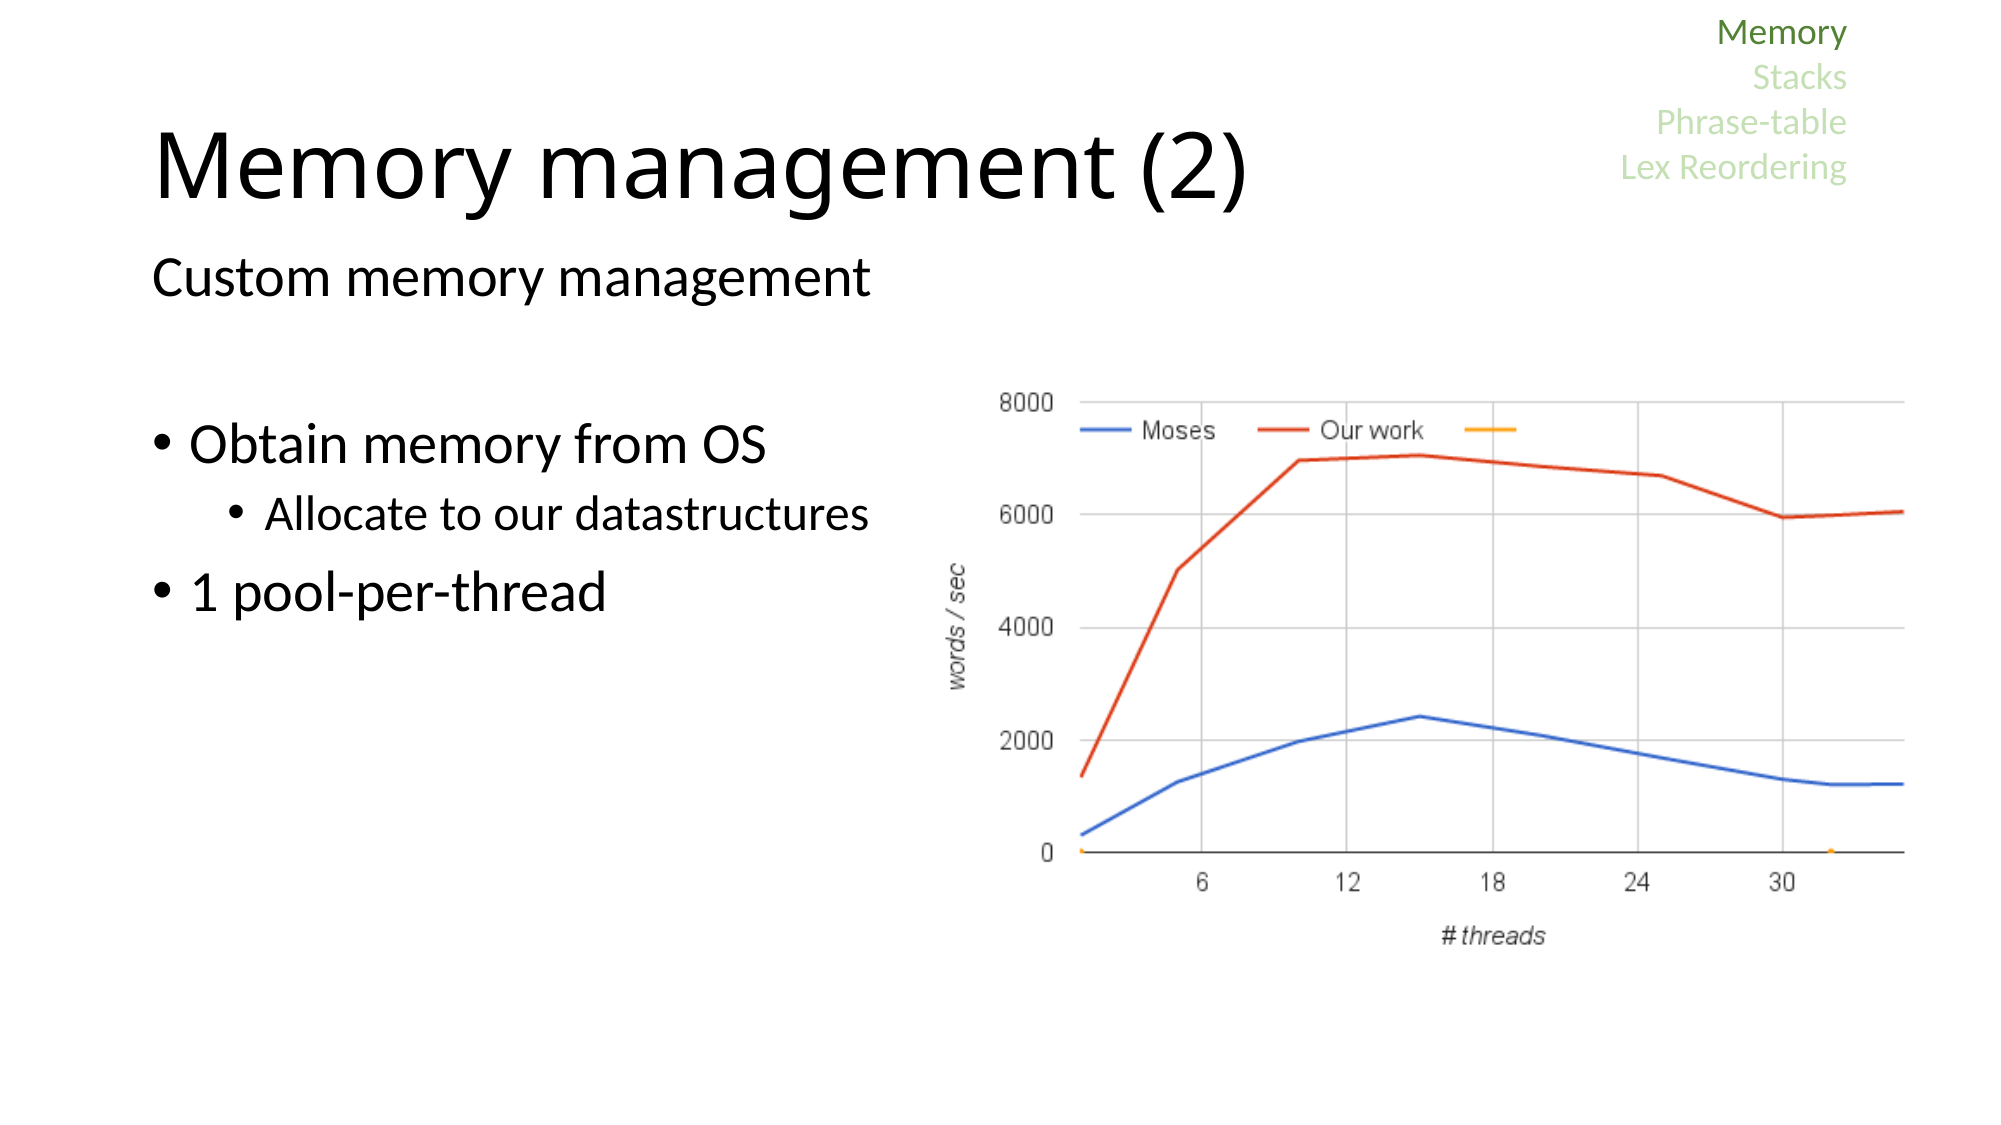

Memory
Stacks
Phrase-table
Lex Reordering
Memory management (2)
Custom memory management
Obtain memory from OS
Allocate to our datastructures
1 pool-per-thread